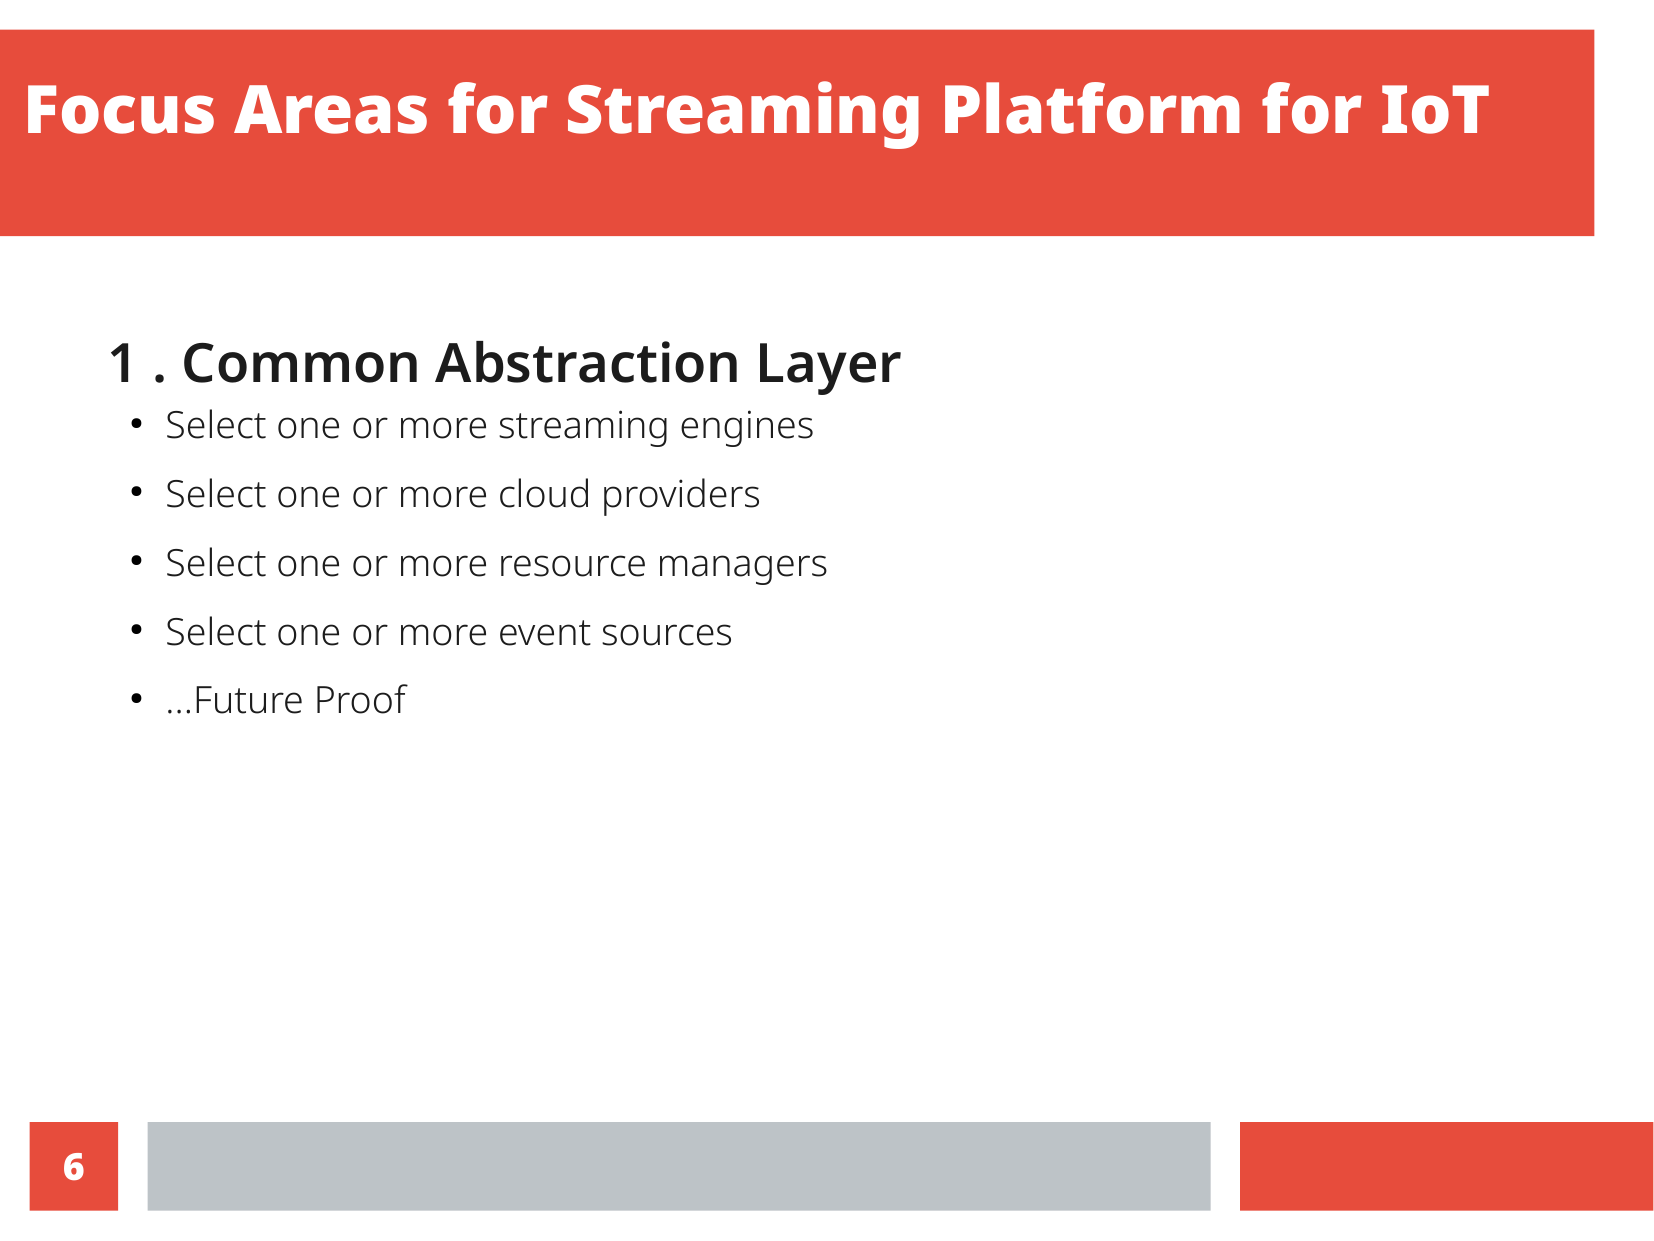

# Focus Areas for Streaming Platform for IoT
1 . Common Abstraction Layer
Select one or more streaming engines
Select one or more cloud providers
Select one or more resource managers
Select one or more event sources
...Future Proof
6